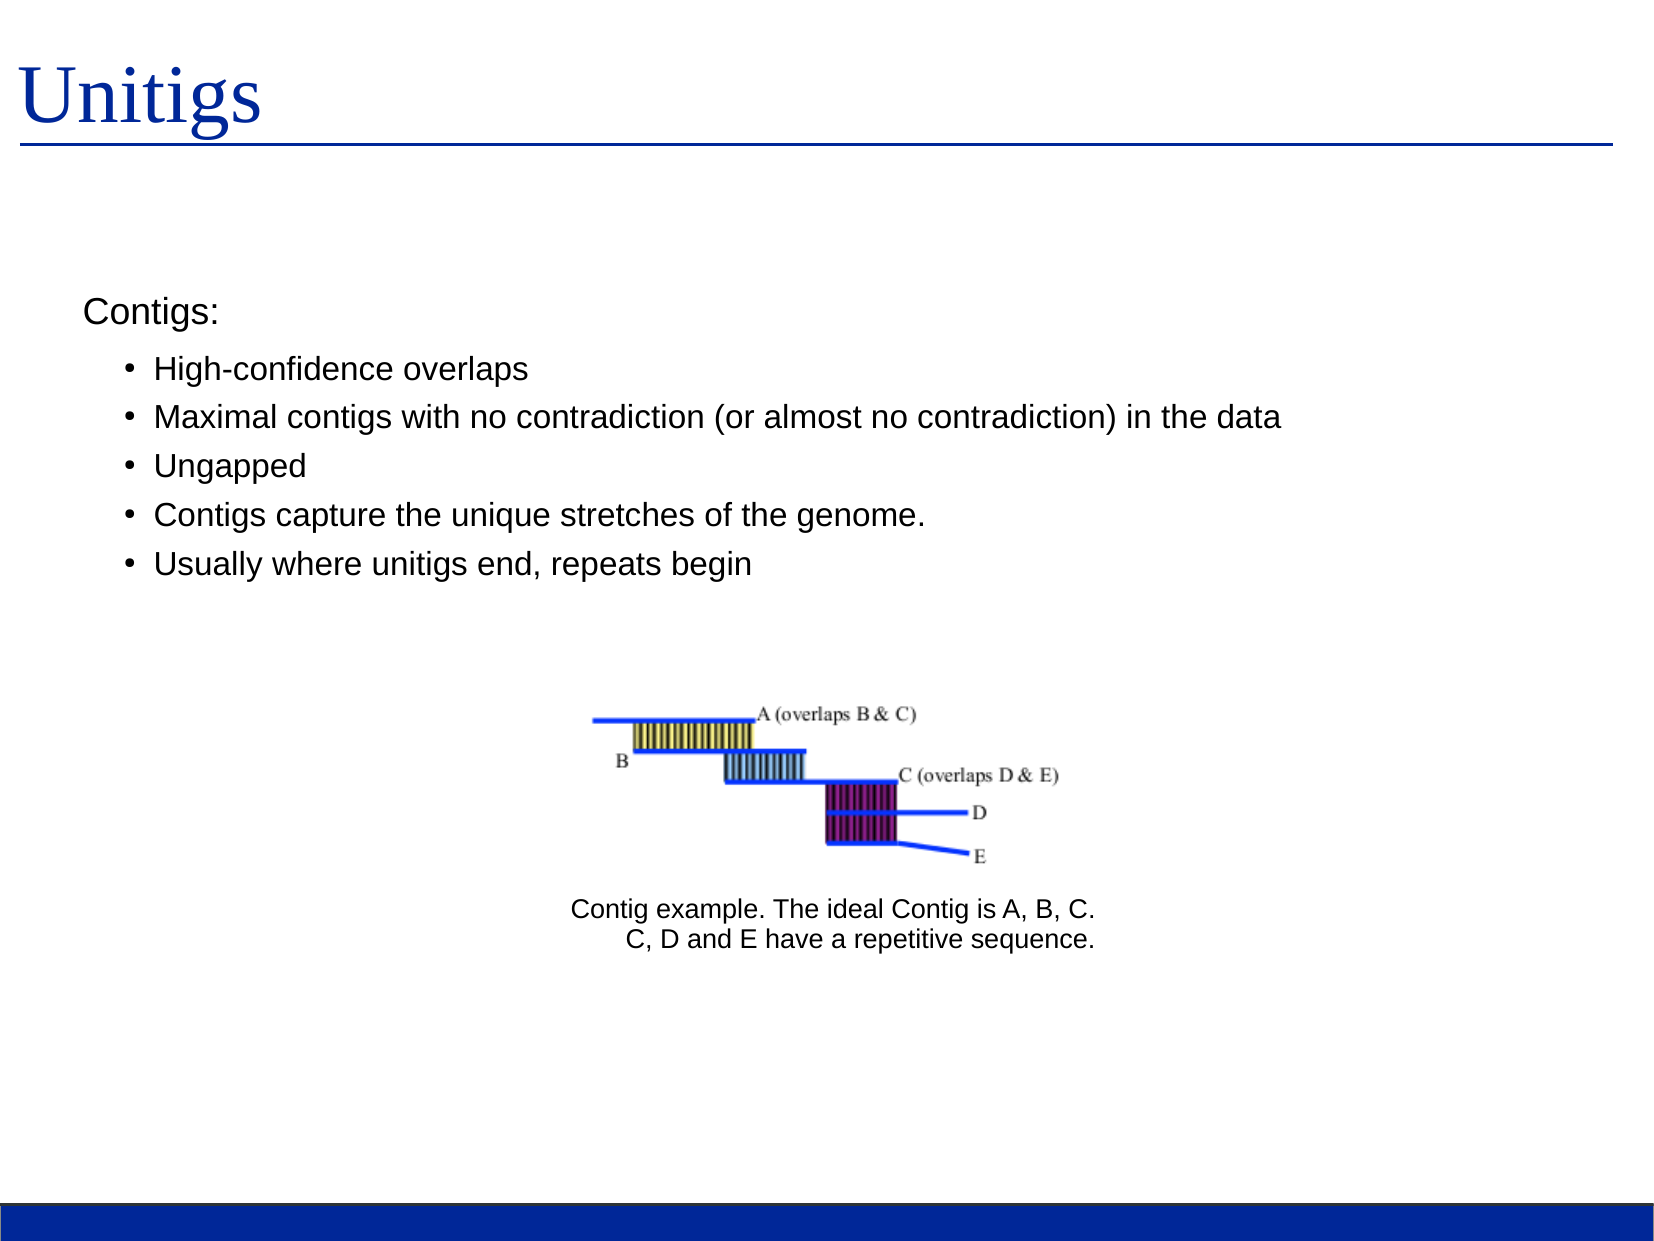

# Unitigs
Contigs:
High-confidence overlaps
Maximal contigs with no contradiction (or almost no contradiction) in the data
Ungapped
Contigs capture the unique stretches of the genome.
Usually where unitigs end, repeats begin
Contig example. The ideal Contig is A, B, C.
C, D and E have a repetitive sequence.